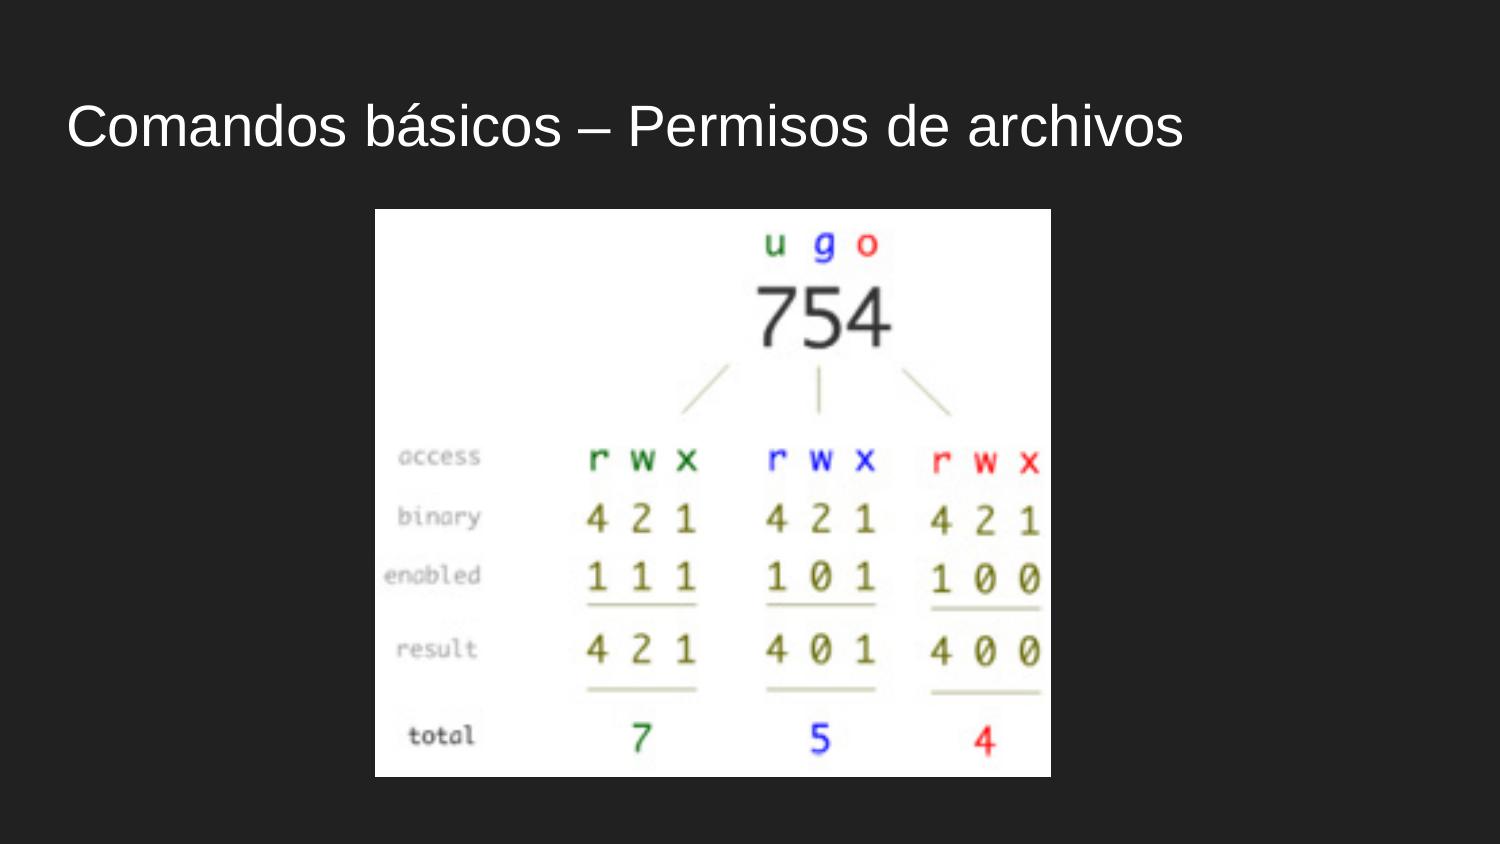

# Comandos básicos – Permisos de archivos